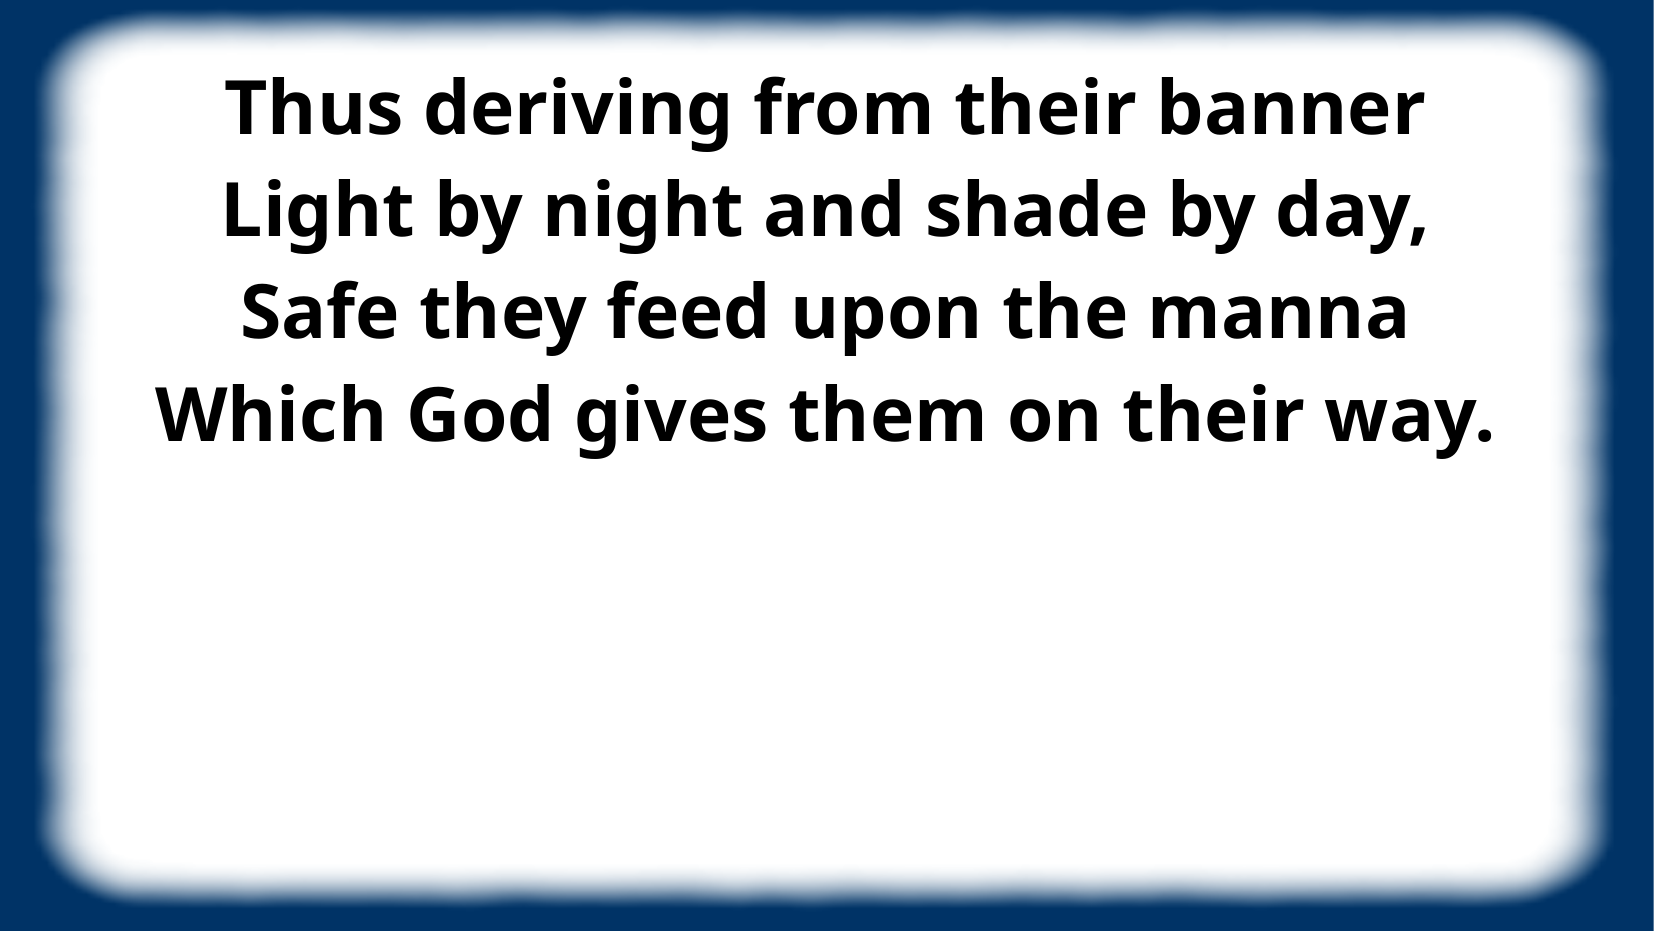

Thus deriving from their banner
Light by night and shade by day,
Safe they feed upon the manna
Which God gives them on their way.